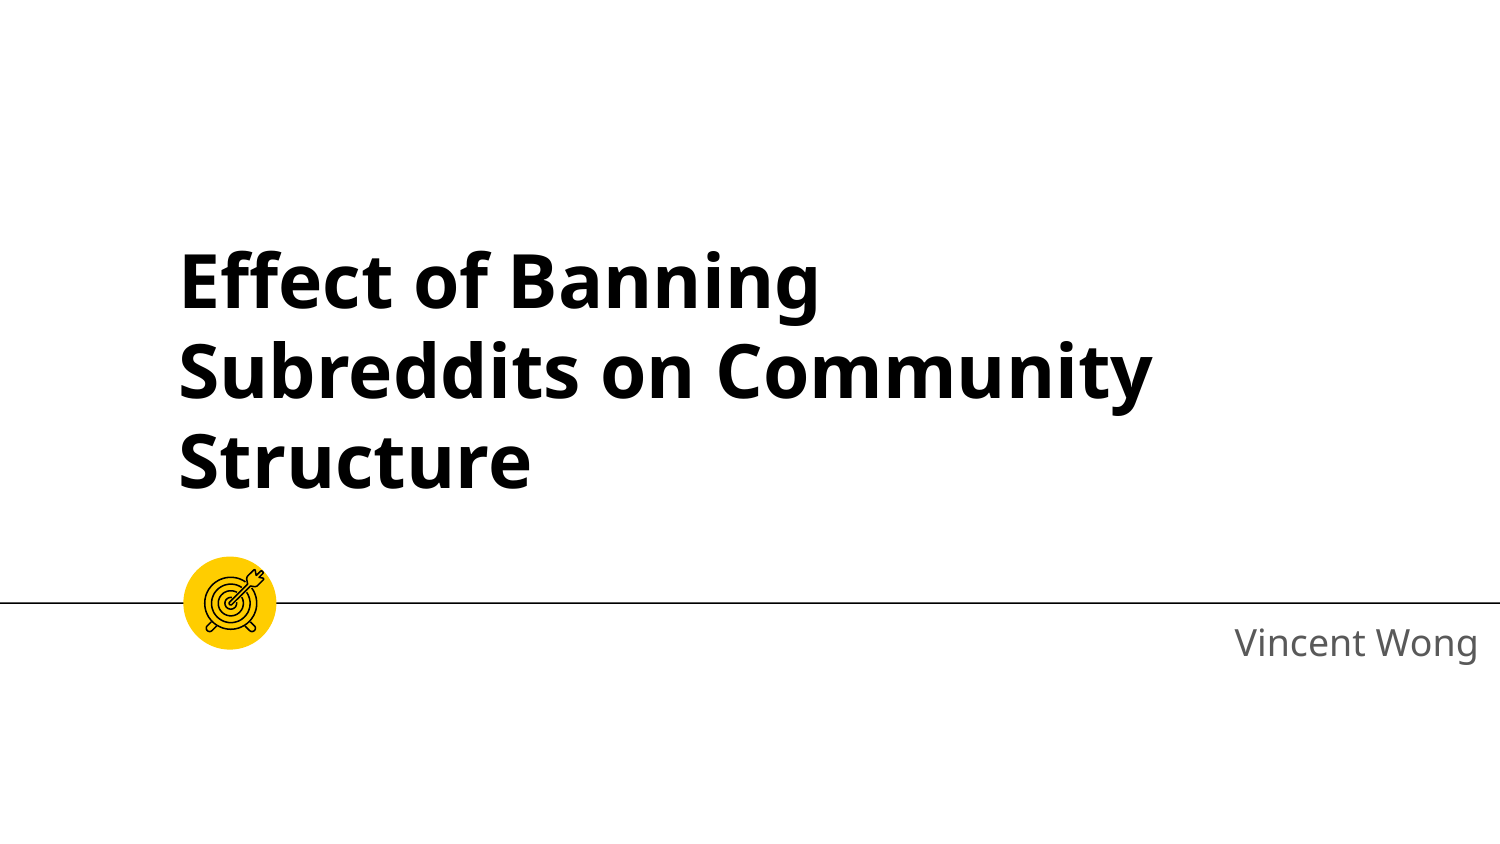

# Effect of Banning Subreddits on Community Structure
Vincent Wong